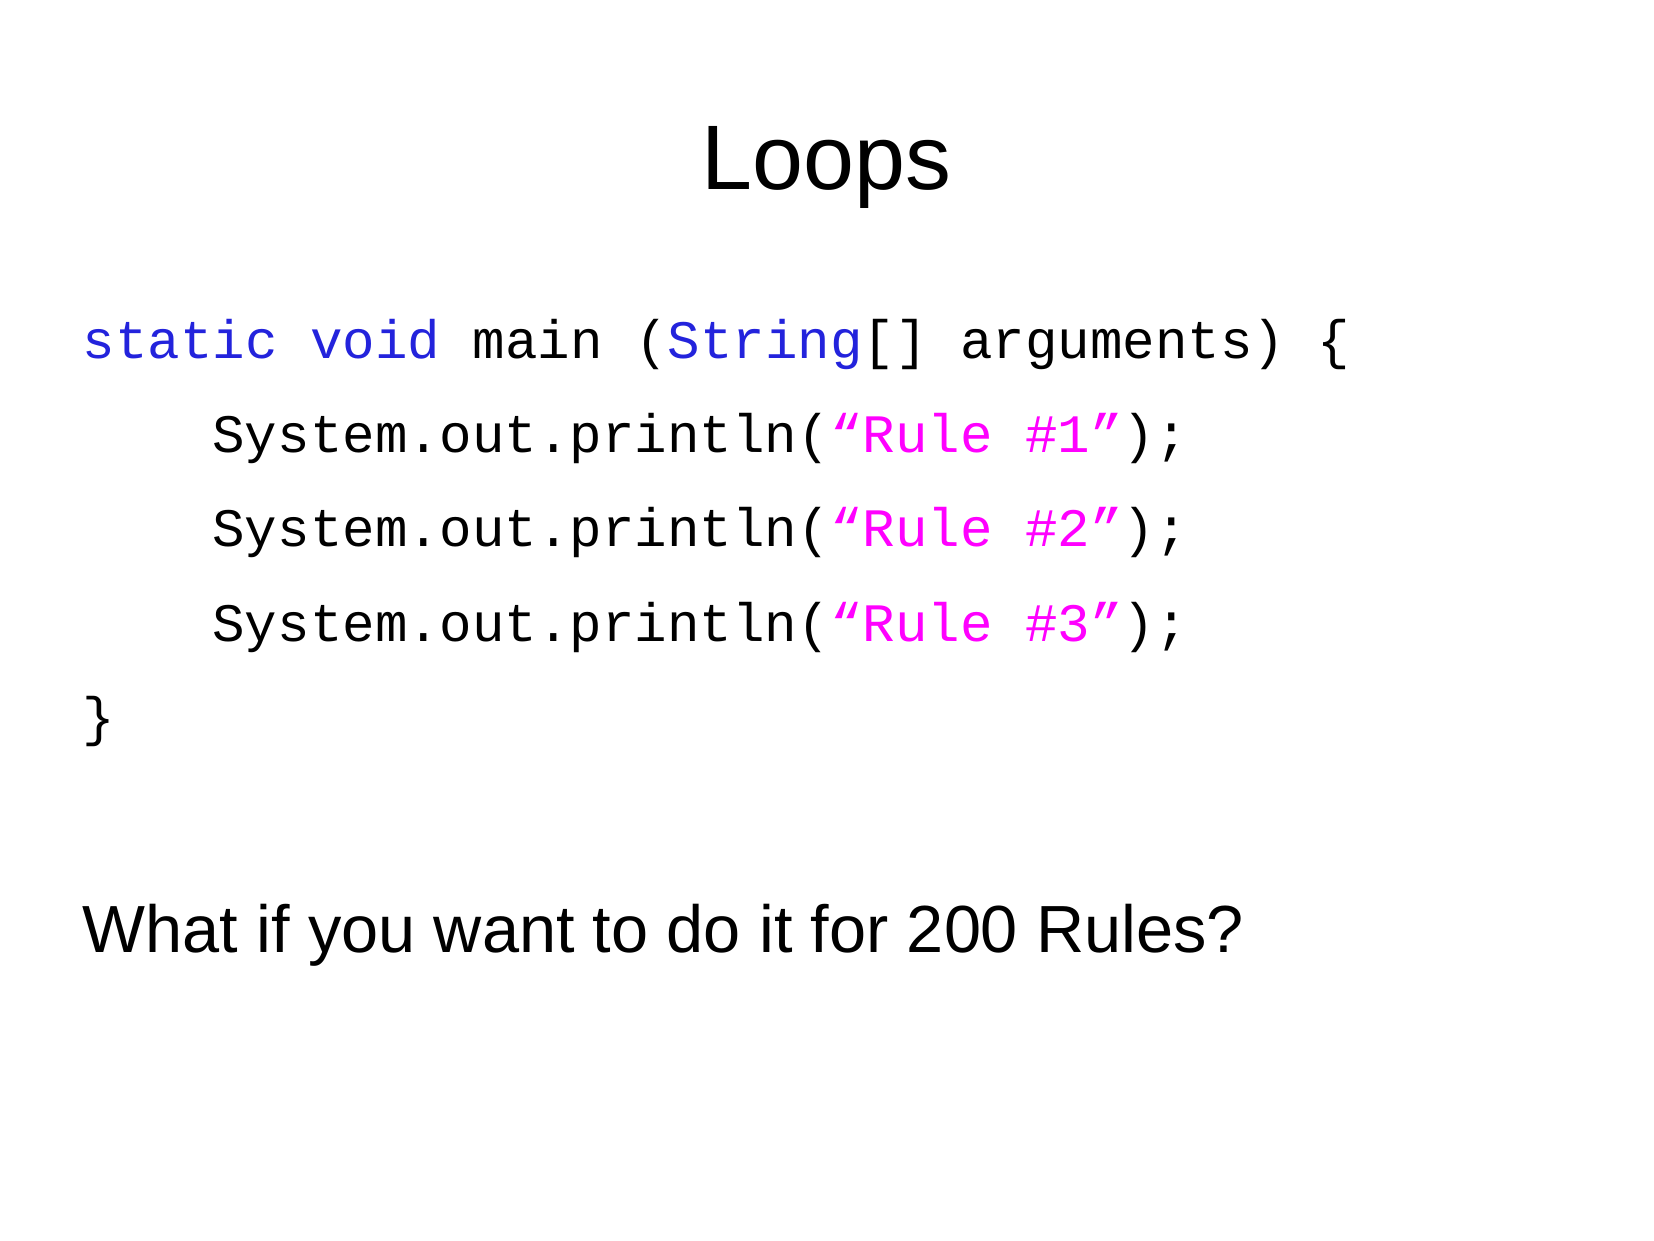

# Loops
static void main (String[] arguments) {
 System.out.println(“Rule #1”);
 System.out.println(“Rule #2”);
 System.out.println(“Rule #3”);
}
What if you want to do it for 200 Rules?